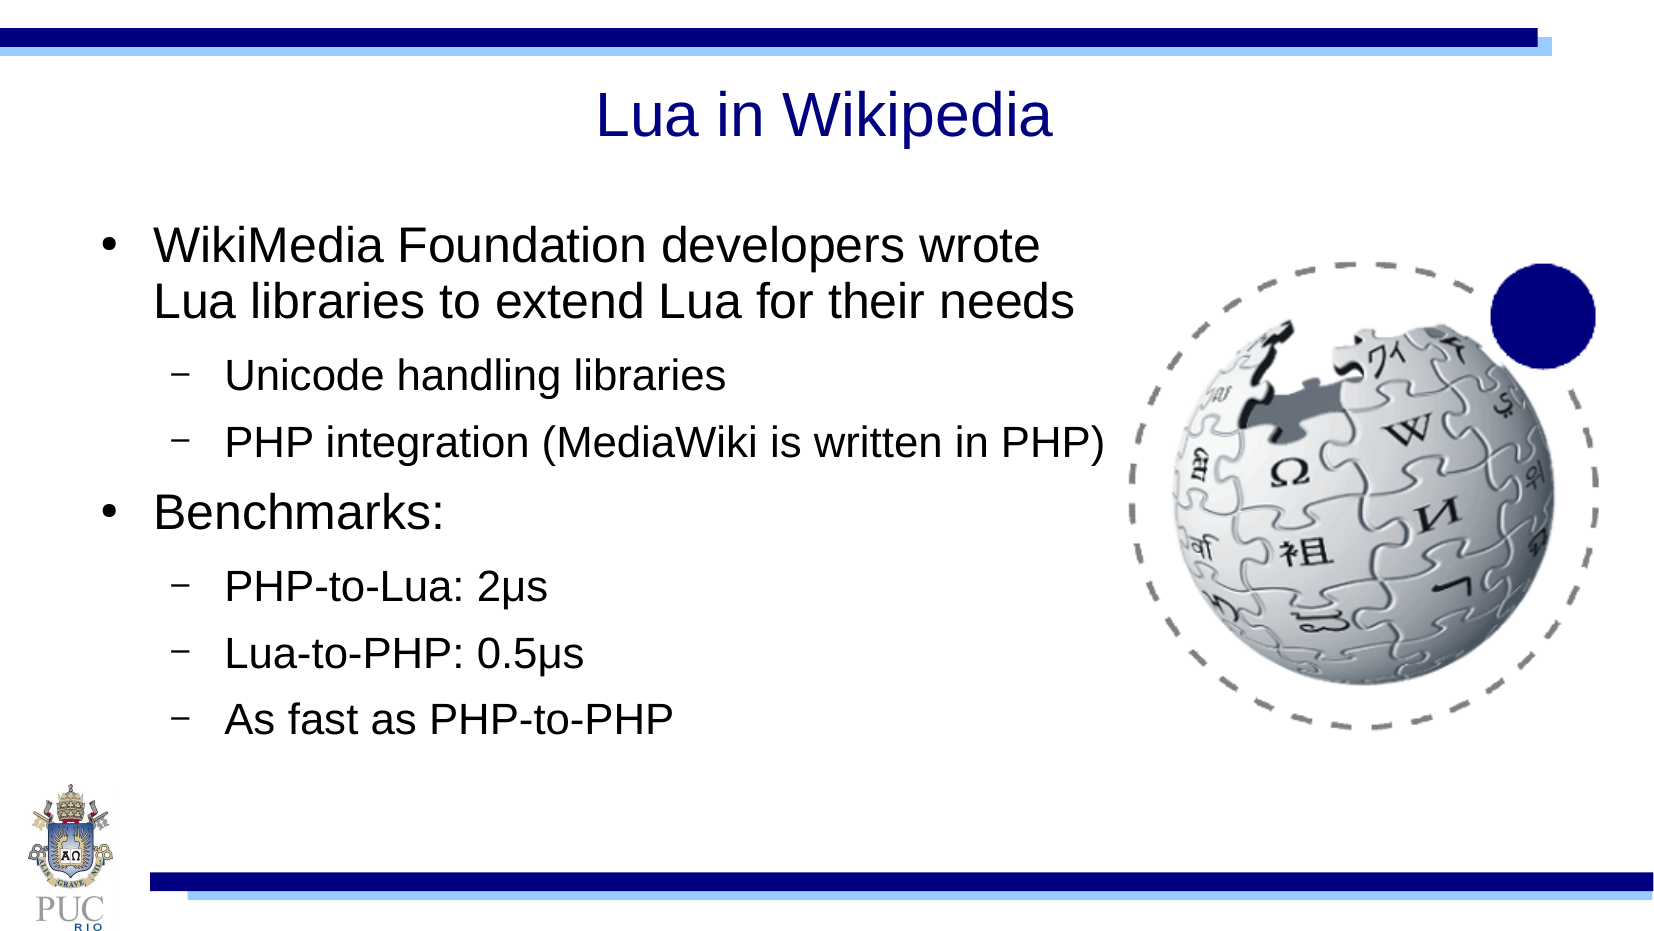

# Lua in Wikipedia
WikiMedia Foundation developers wrote Lua libraries to extend Lua for their needs
Unicode handling libraries
PHP integration (MediaWiki is written in PHP)
Benchmarks:
PHP-to-Lua: 2μs
Lua-to-PHP: 0.5μs
As fast as PHP-to-PHP